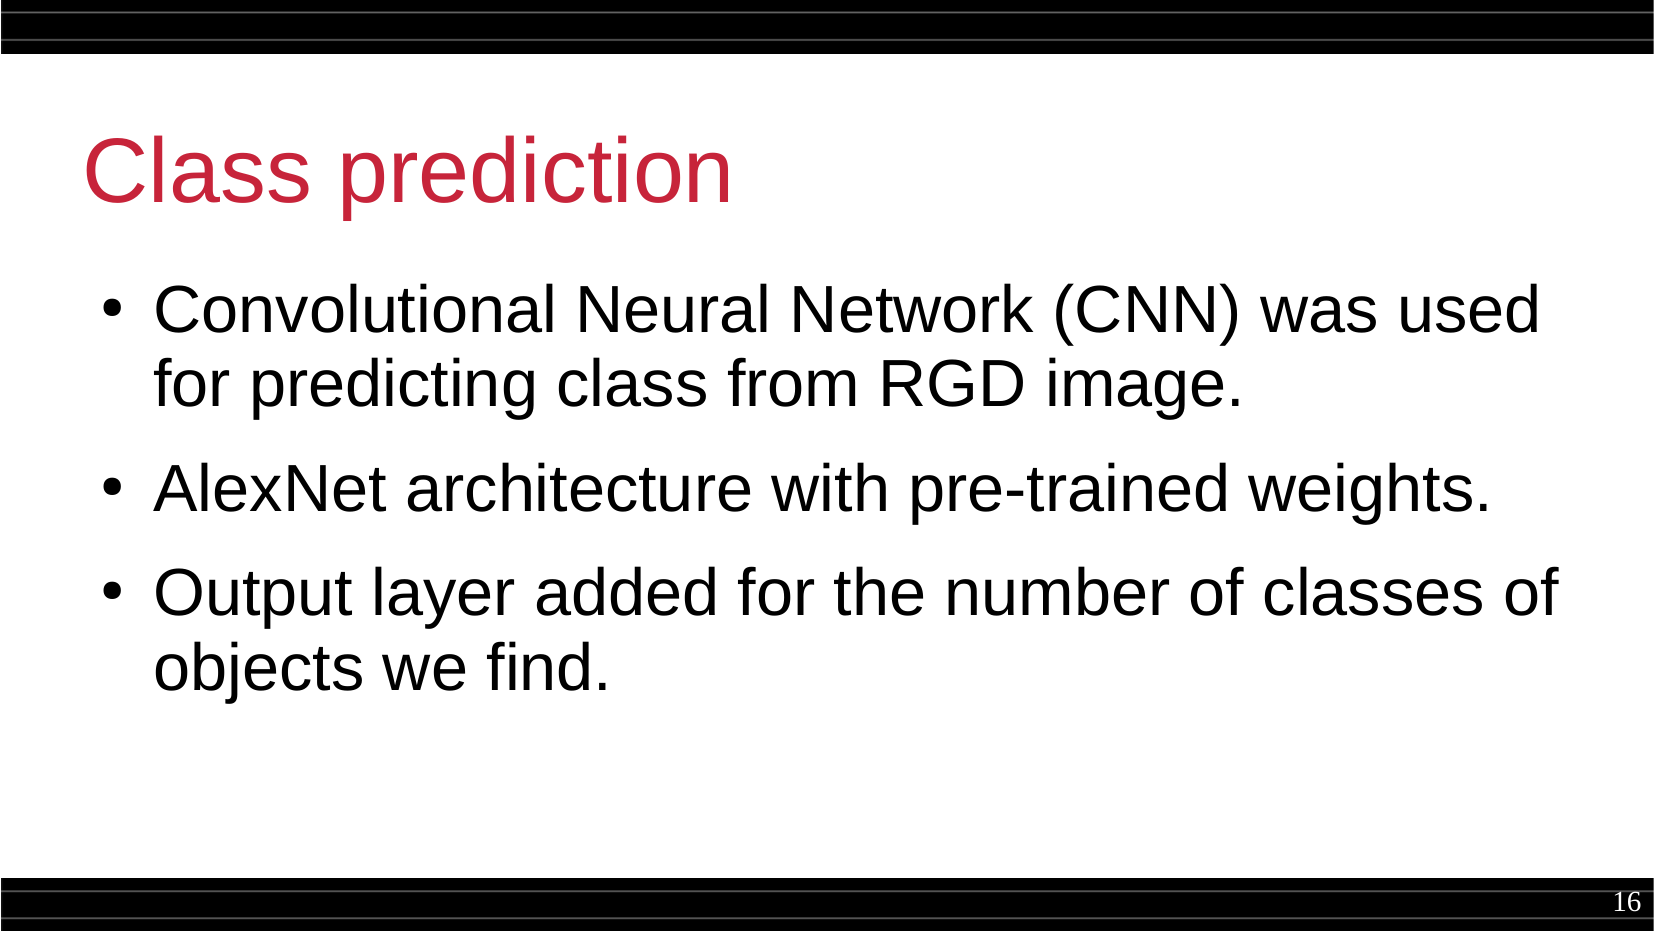

# Class prediction
Convolutional Neural Network (CNN) was used for predicting class from RGD image.
AlexNet architecture with pre-trained weights.
Output layer added for the number of classes of objects we find.